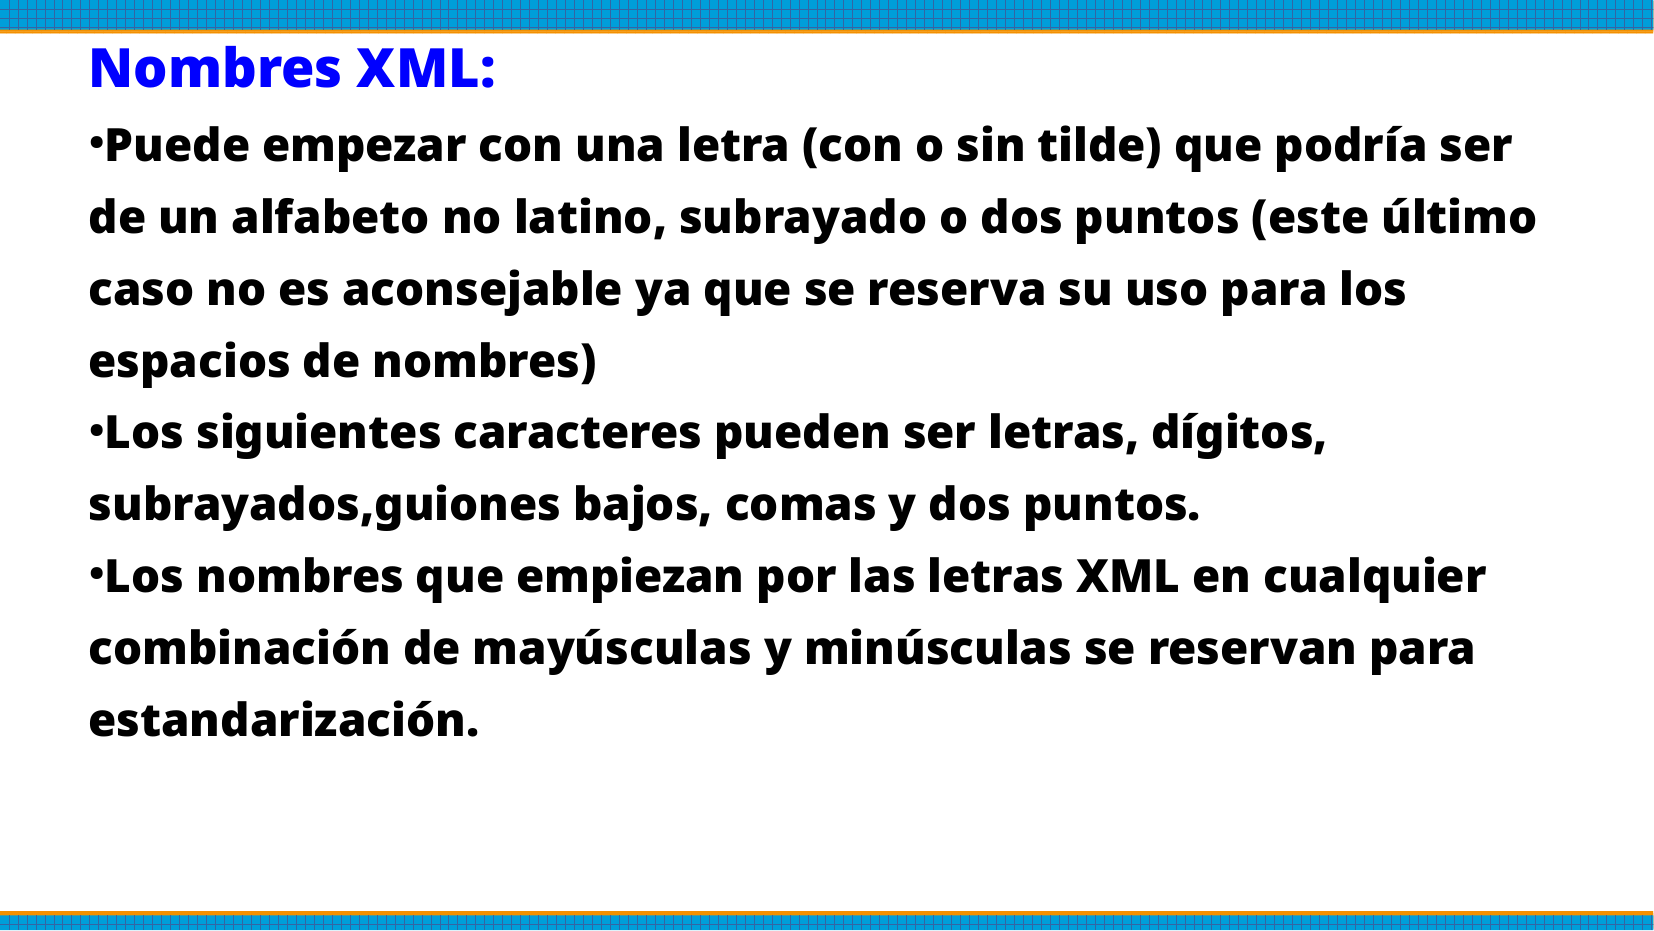

# Nombres XML:
Puede empezar con una letra (con o sin tilde) que podría ser de un alfabeto no latino, subrayado o dos puntos (este último caso no es aconsejable ya que se reserva su uso para los espacios de nombres)
Los siguientes caracteres pueden ser letras, dígitos, subrayados,guiones bajos, comas y dos puntos.
Los nombres que empiezan por las letras XML en cualquier combinación de mayúsculas y minúsculas se reservan para estandarización.